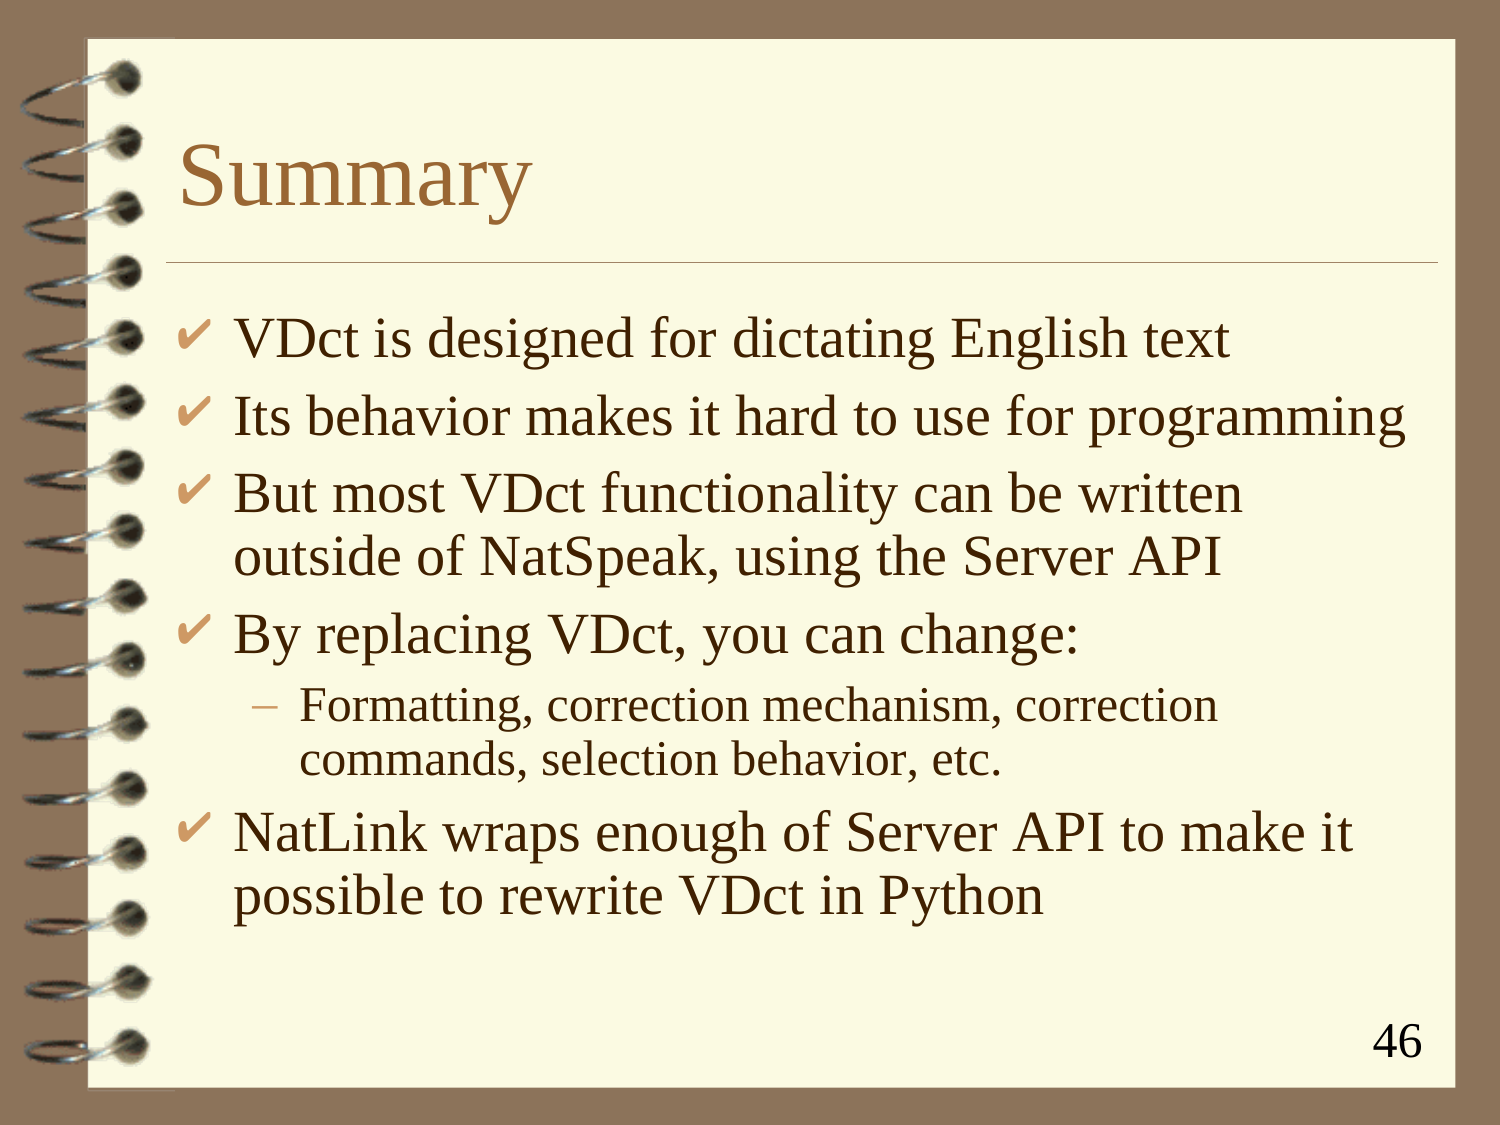

# Summary
VDct is designed for dictating English text
Its behavior makes it hard to use for programming
But most VDct functionality can be written outside of NatSpeak, using the Server API
By replacing VDct, you can change:
Formatting, correction mechanism, correction commands, selection behavior, etc.
NatLink wraps enough of Server API to make it possible to rewrite VDct in Python
46